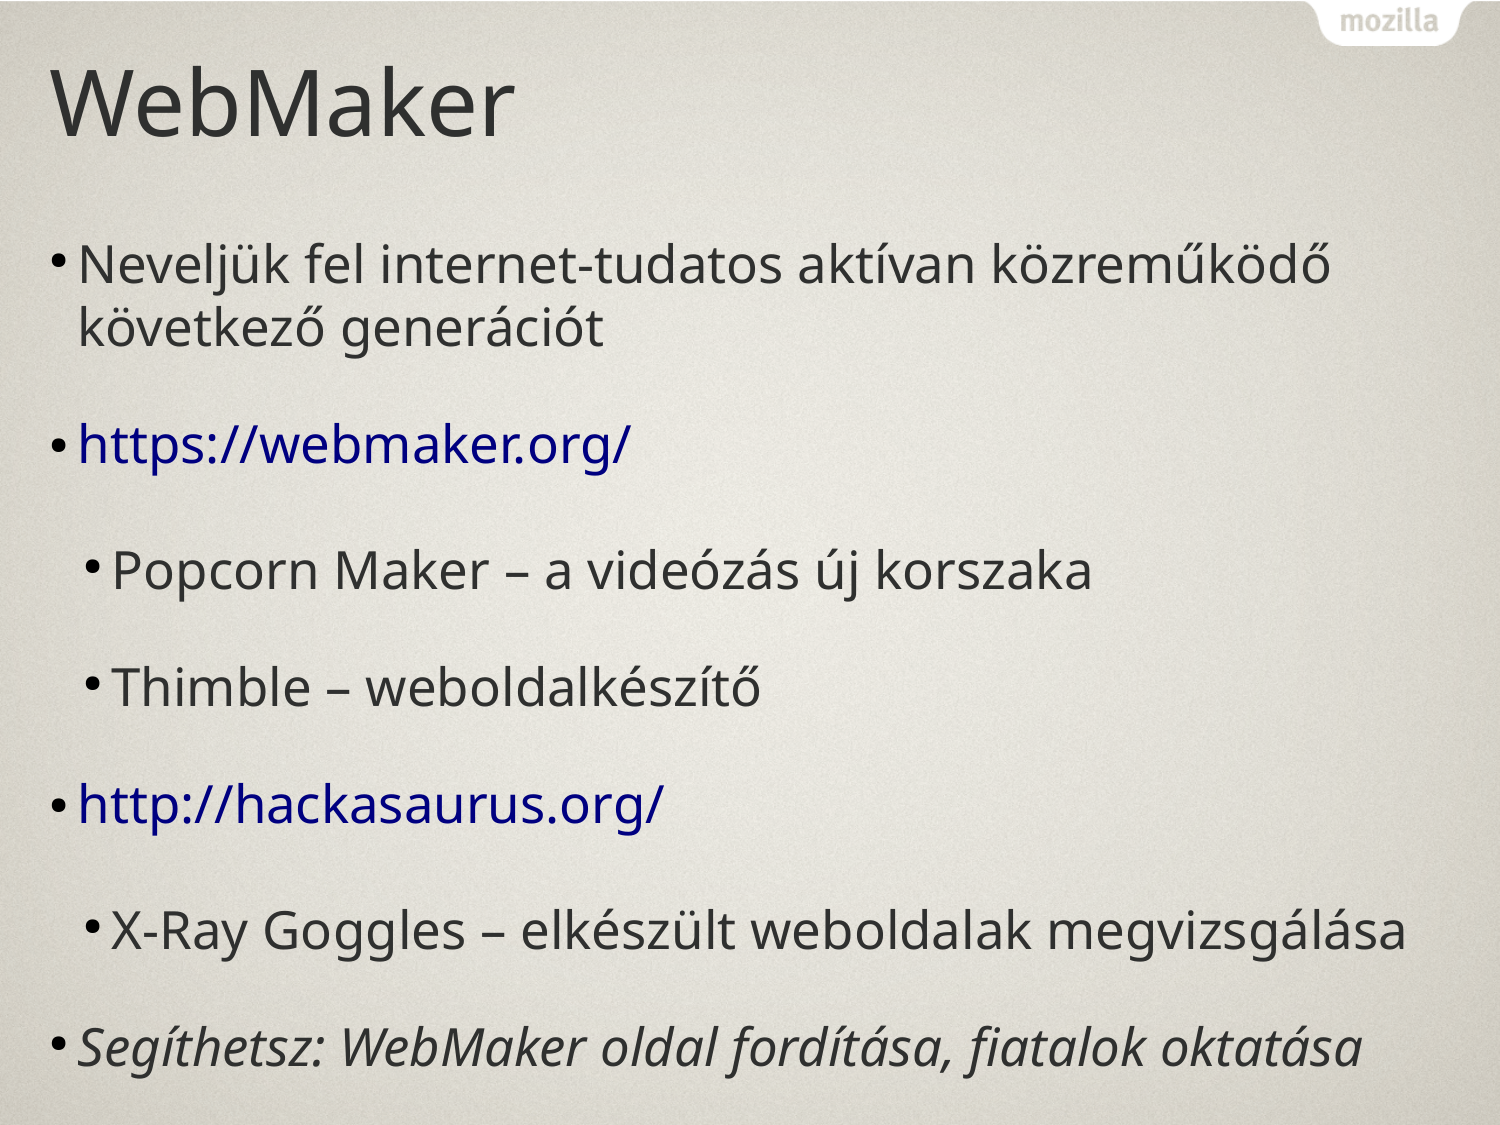

# WebMaker
Neveljük fel internet-tudatos aktívan közreműködő következő generációt
https://webmaker.org/
Popcorn Maker – a videózás új korszaka
Thimble – weboldalkészítő
http://hackasaurus.org/
X-Ray Goggles – elkészült weboldalak megvizsgálása
Segíthetsz: WebMaker oldal fordítása, fiatalok oktatása